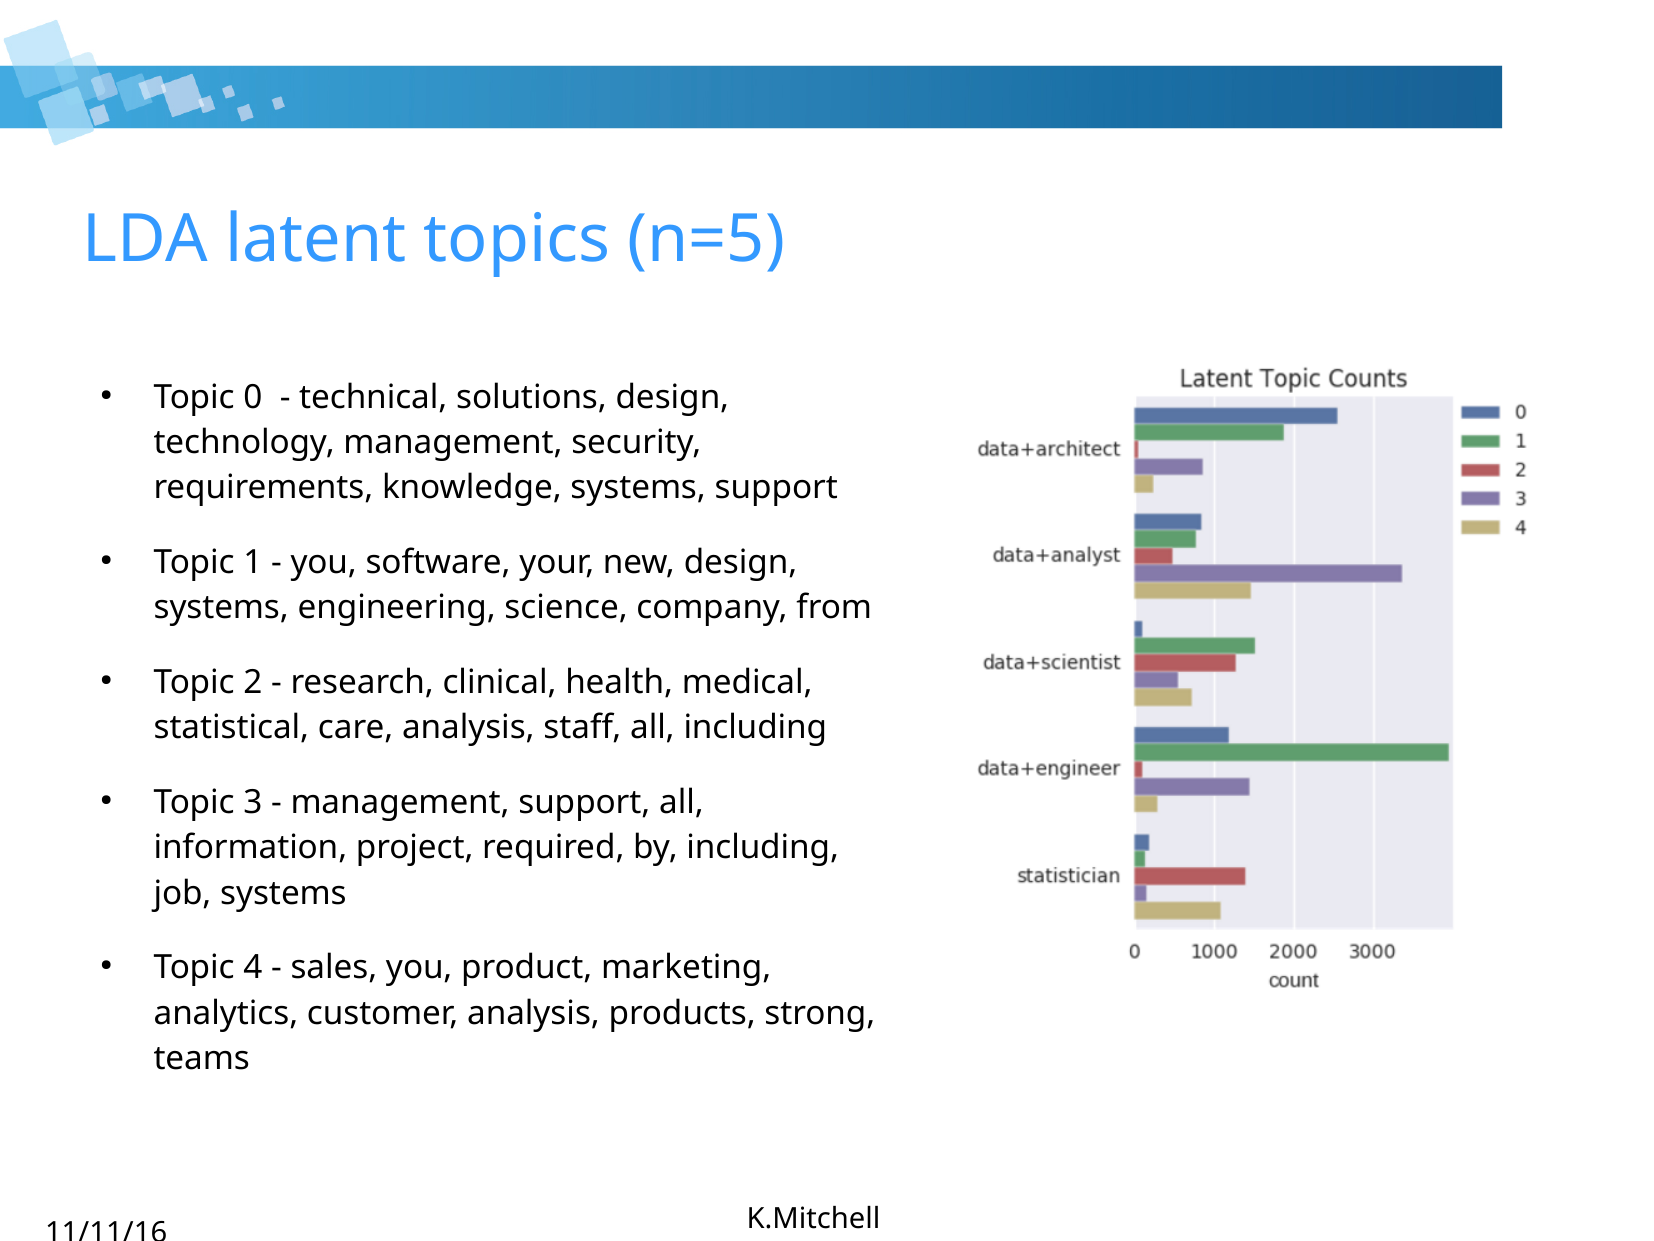

# LDA latent topics (n=5)
Topic 0 - technical, solutions, design, technology, management, security, requirements, knowledge, systems, support
Topic 1 - you, software, your, new, design, systems, engineering, science, company, from
Topic 2 - research, clinical, health, medical, statistical, care, analysis, staff, all, including
Topic 3 - management, support, all, information, project, required, by, including, job, systems
Topic 4 - sales, you, product, marketing, analytics, customer, analysis, products, strong, teams
K.Mitchell